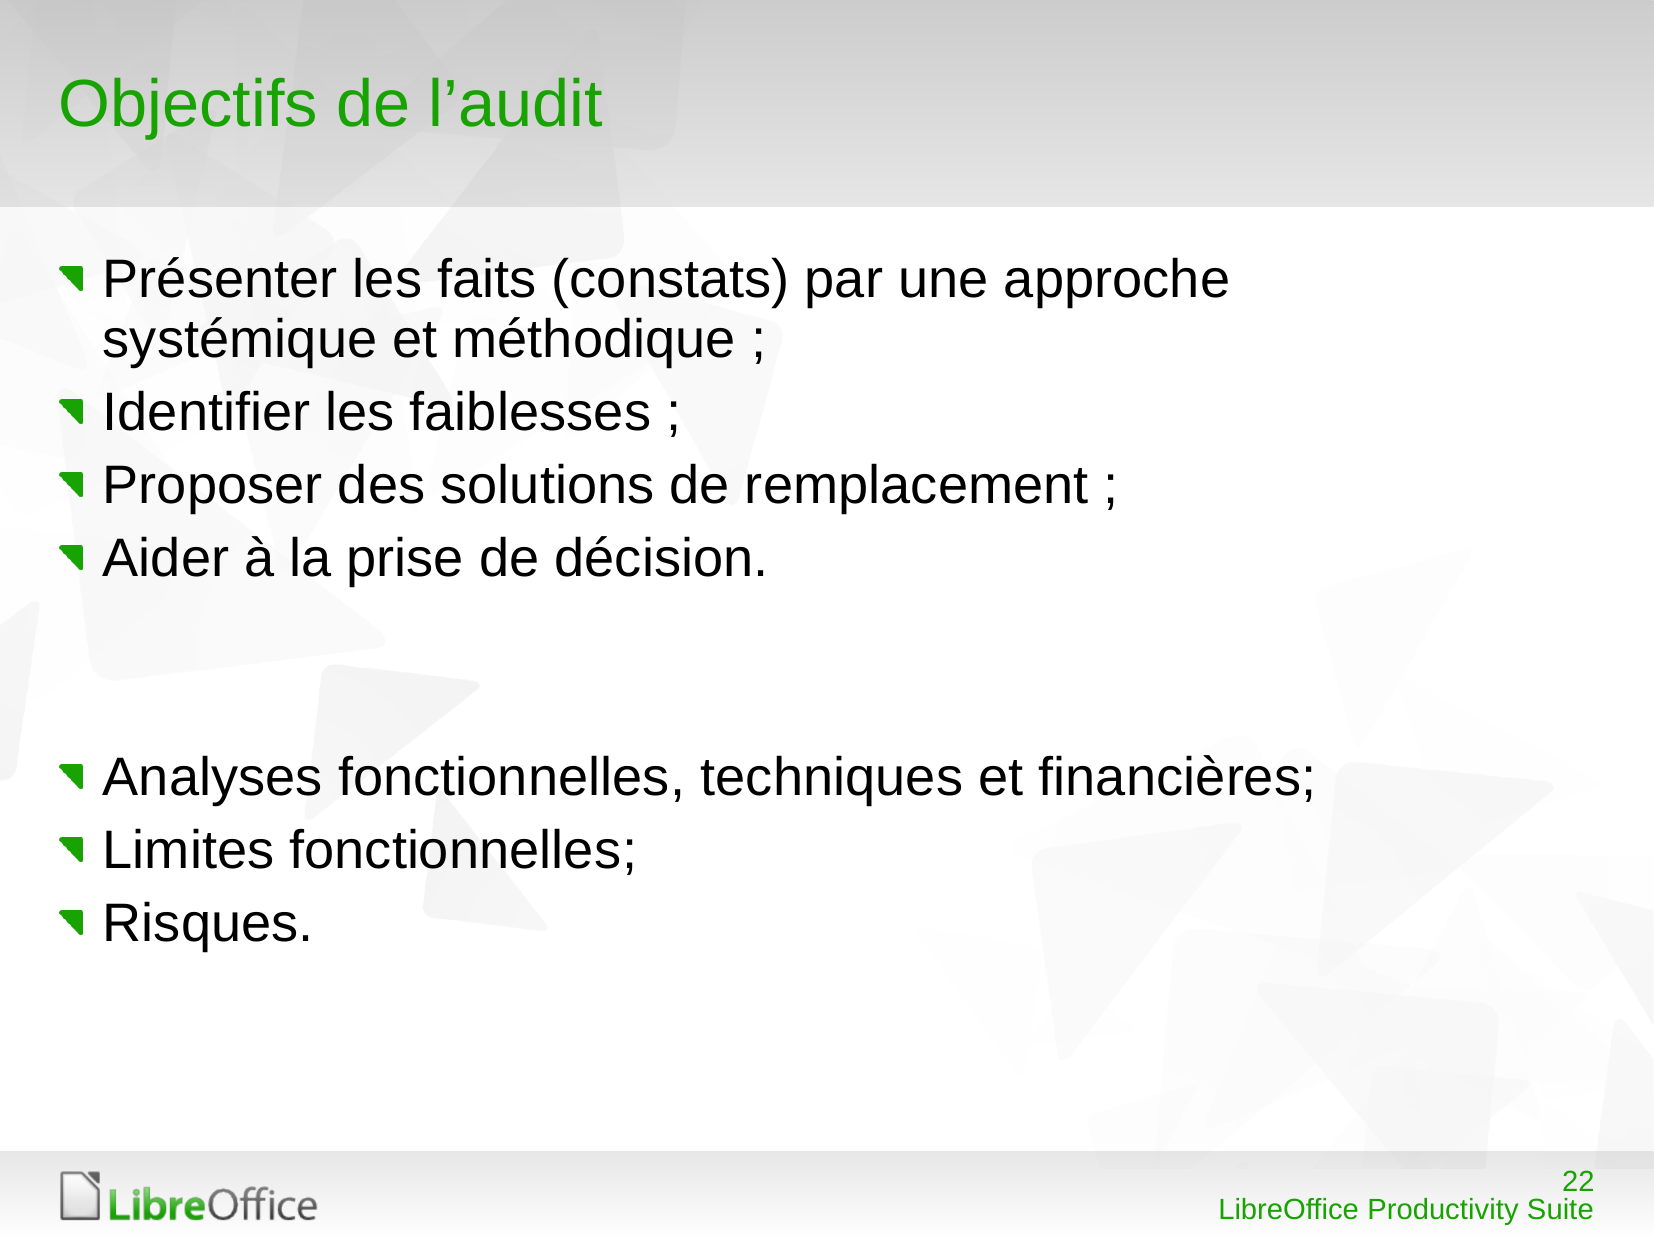

# Objectifs de l’audit
Présenter les faits (constats) par une approche systémique et méthodique ;
Identifier les faiblesses ;
Proposer des solutions de remplacement ;
Aider à la prise de décision.
Analyses fonctionnelles, techniques et financières;
Limites fonctionnelles;
Risques.
22
LibreOffice Productivity Suite